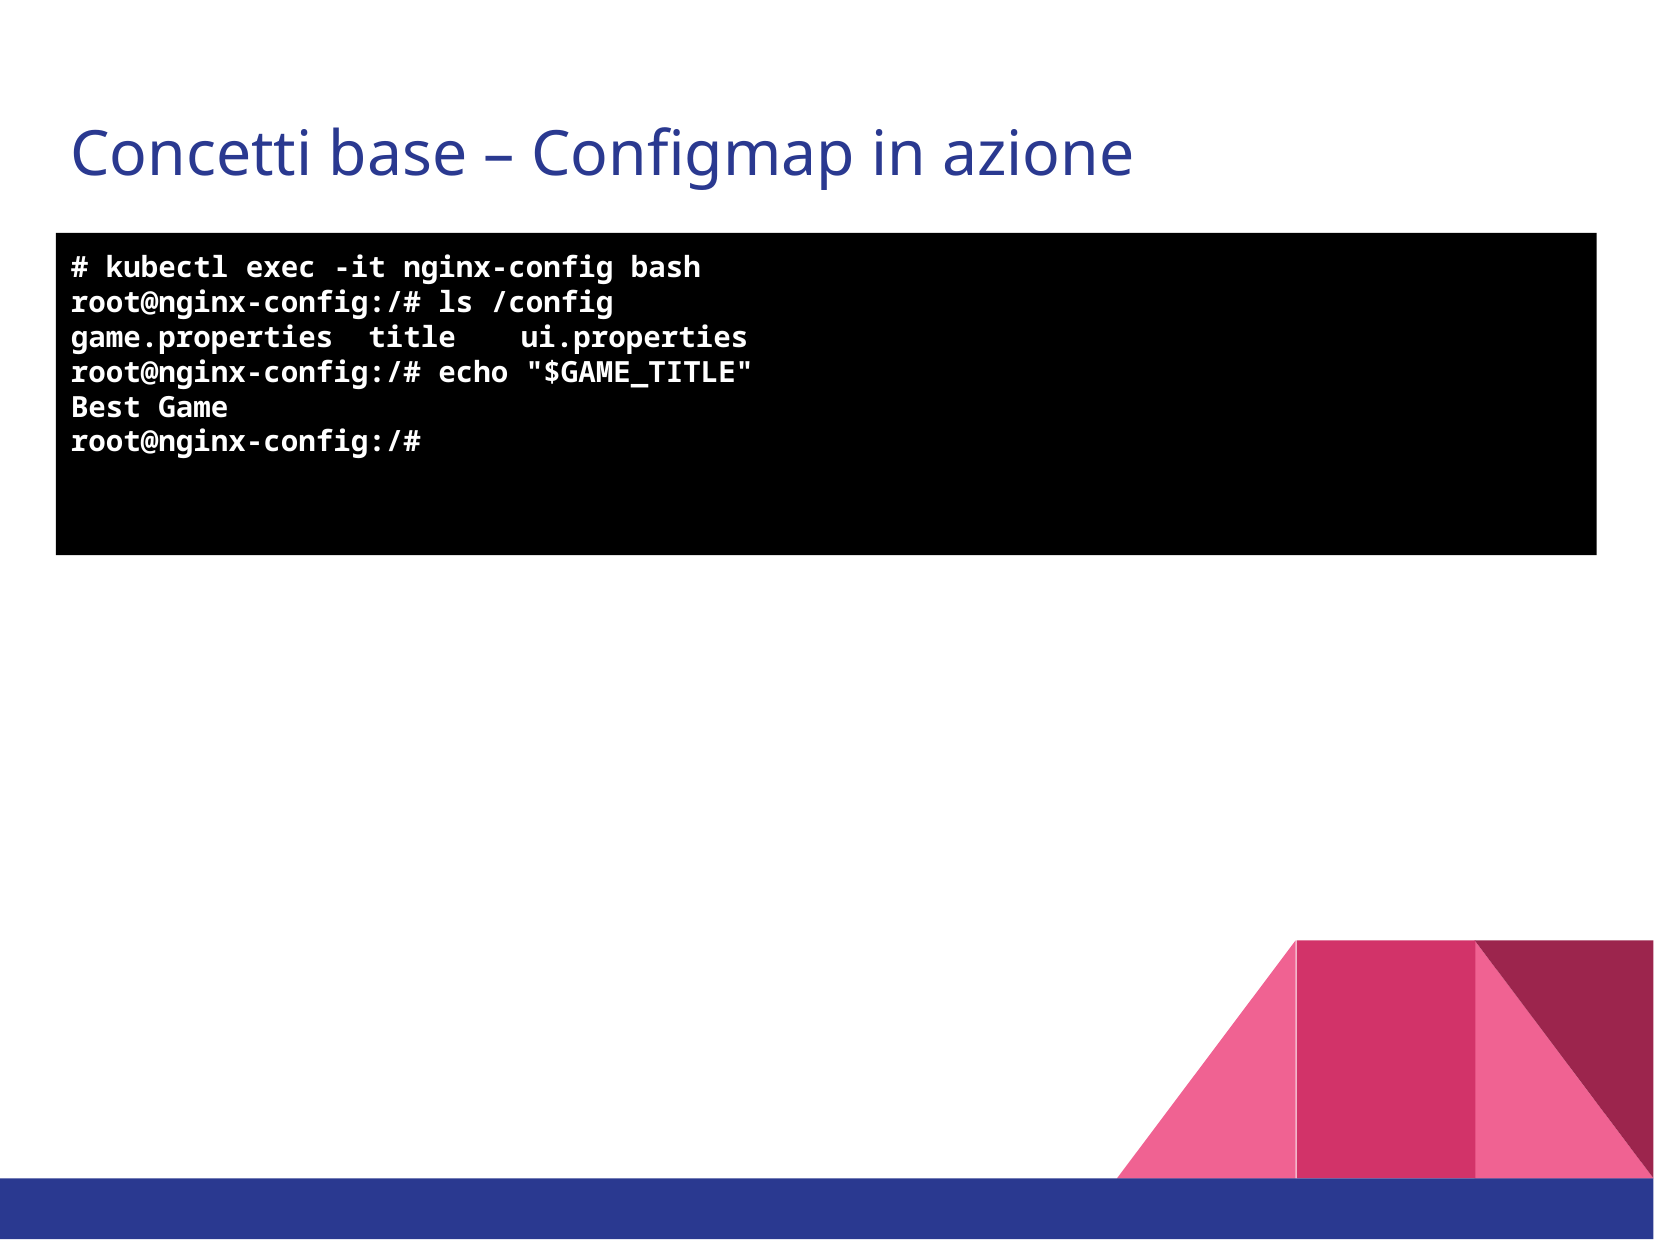

# Concetti base – Configmap in azione
# kubectl exec -it nginx-config bash
root@nginx-config:/# ls /config
game.properties title	ui.properties
root@nginx-config:/# echo "$GAME_TITLE"
Best Game
root@nginx-config:/#